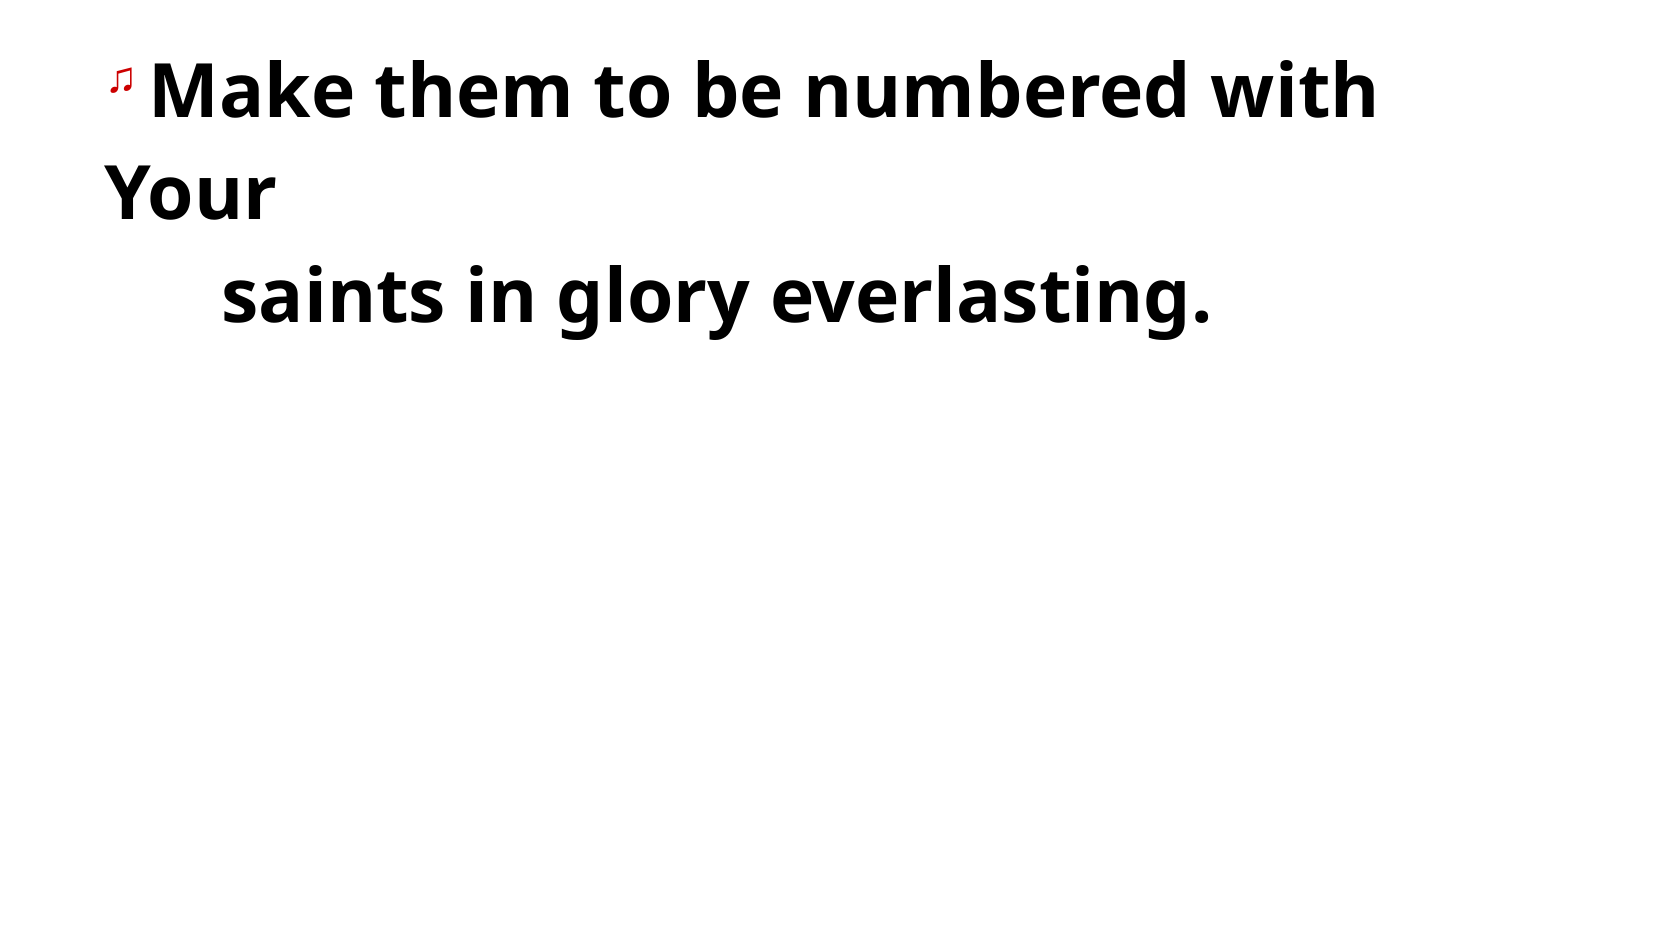

♫ Make them to be numbered with Your
 saints in glory everlasting.